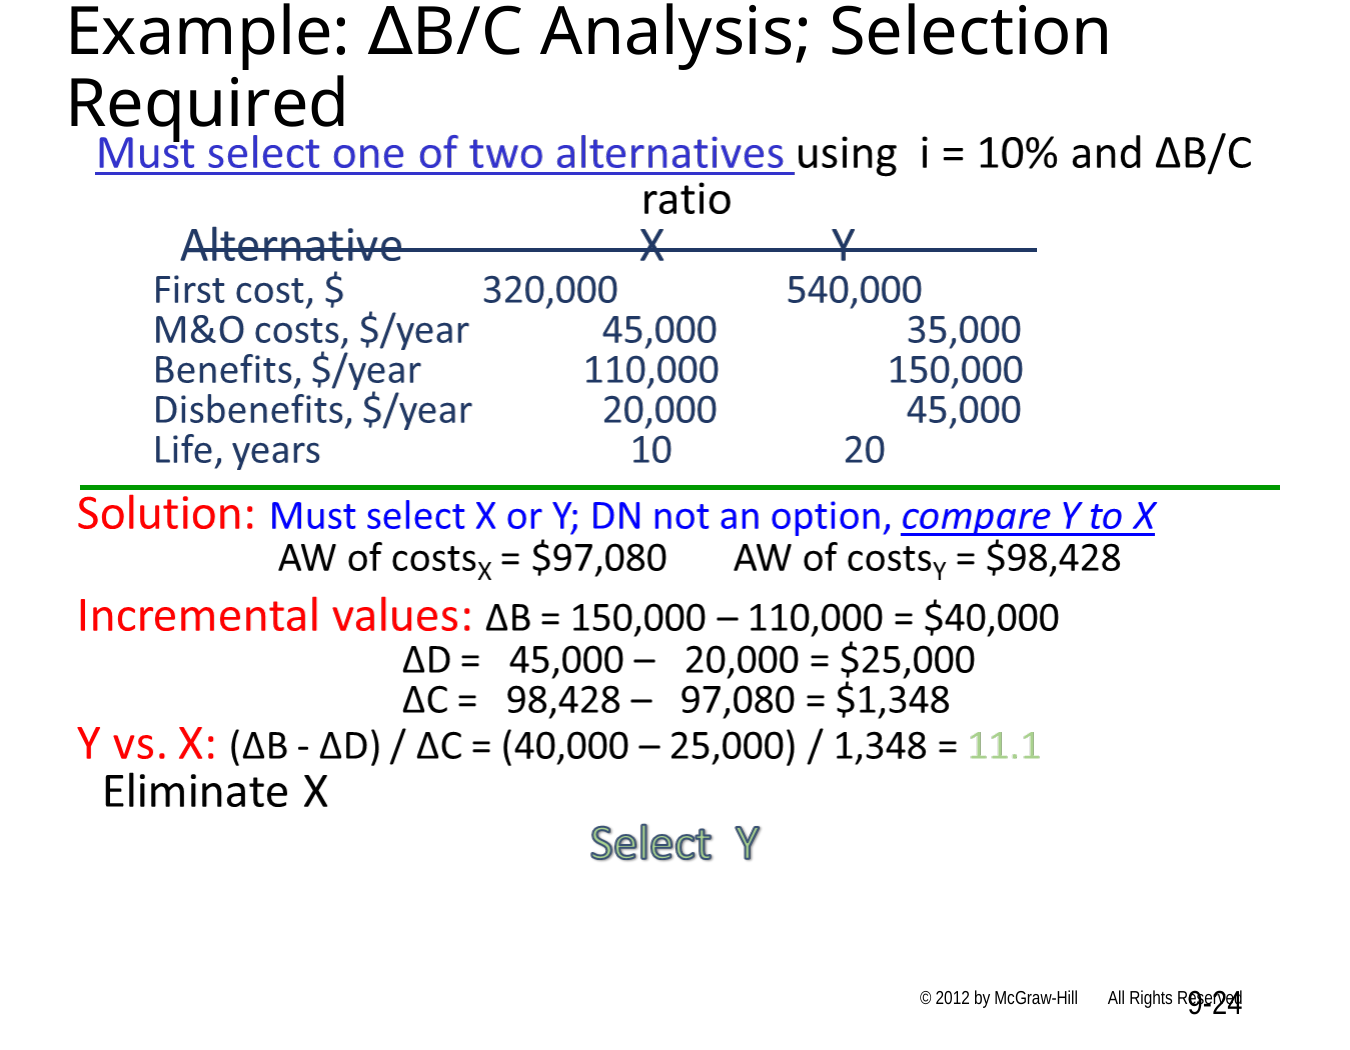

# Example: ∆B/C Analysis; Selection Required
© 2012 by McGraw-Hill All Rights Reserved